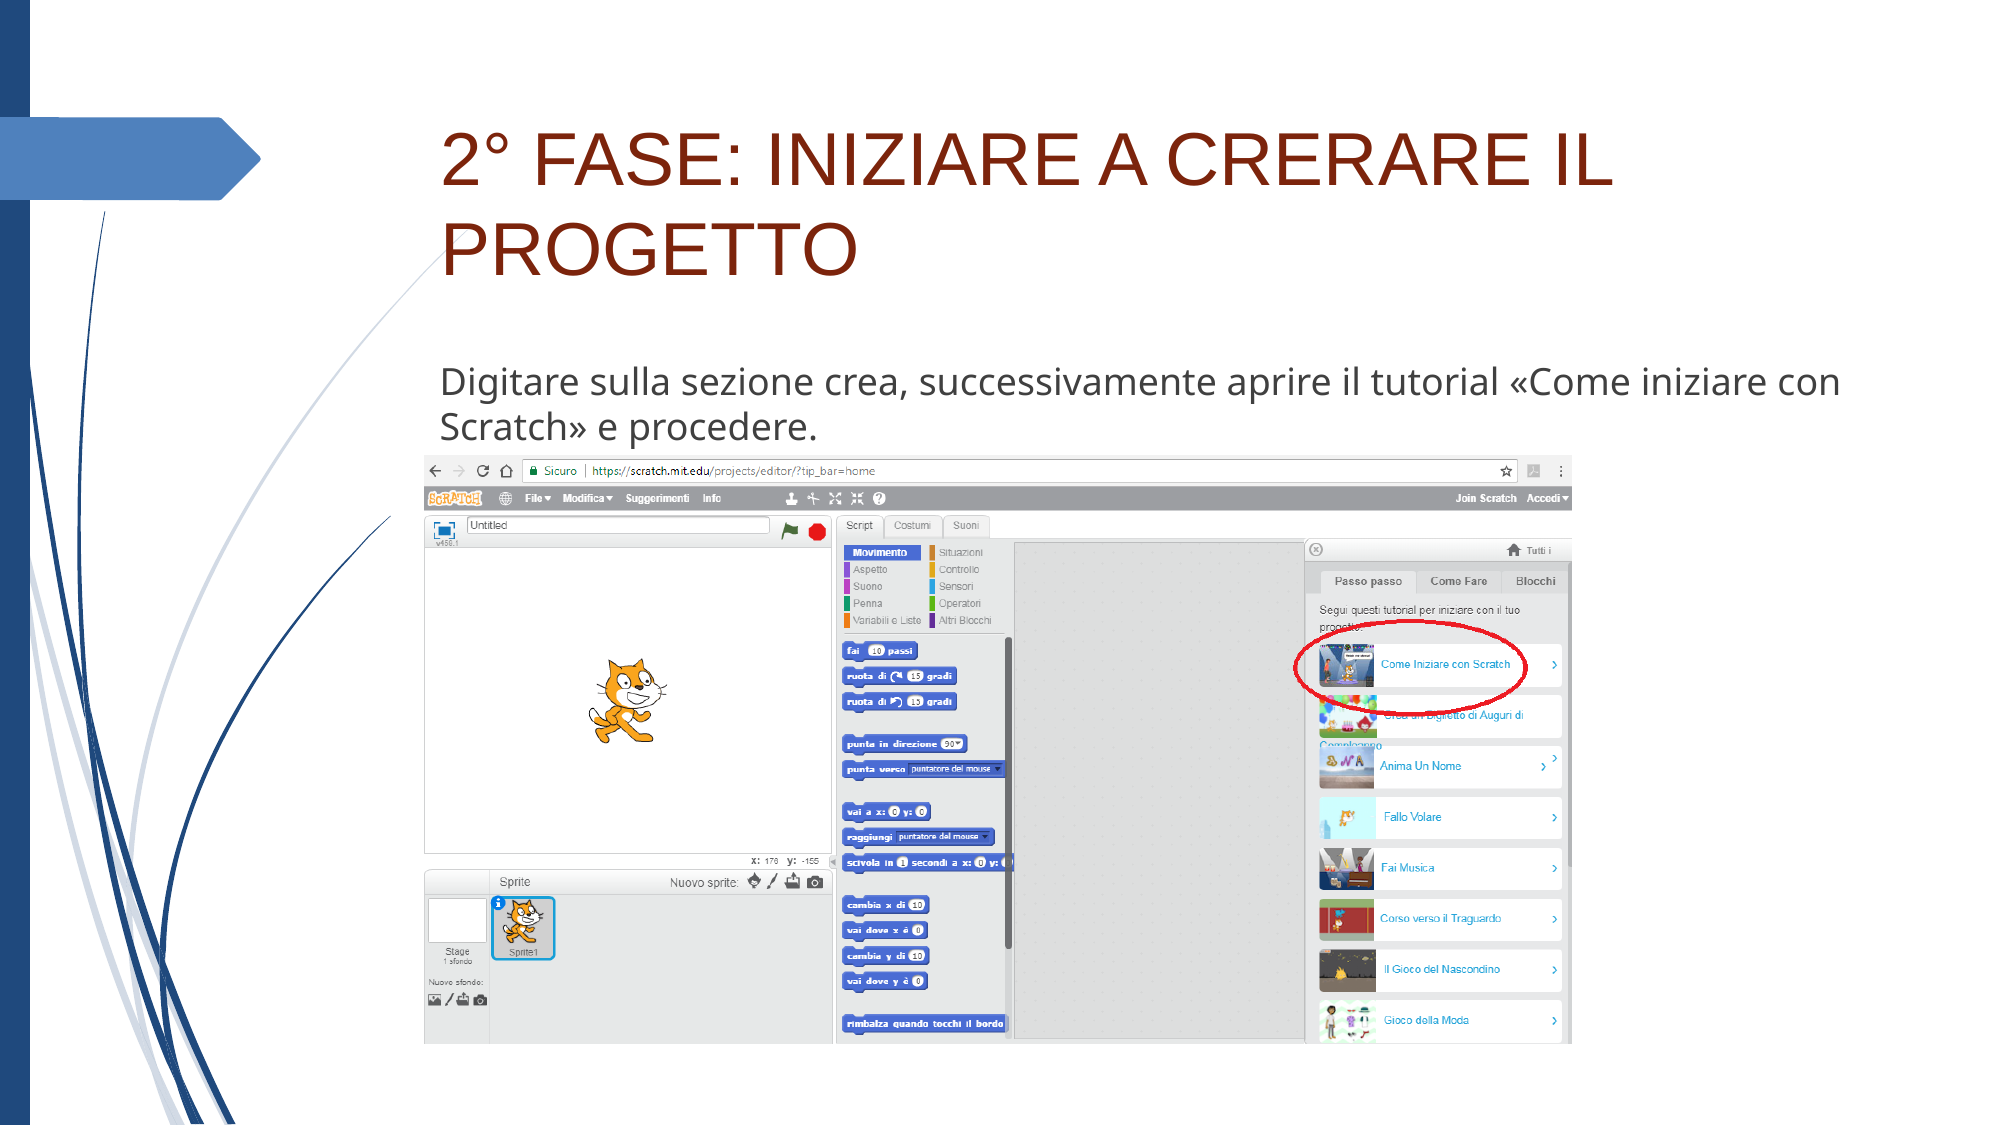

2° FASE: INIZIARE A CRERARE IL PROGETTO
Digitare sulla sezione crea, successivamente aprire il tutorial «Come iniziare con Scratch» e procedere.